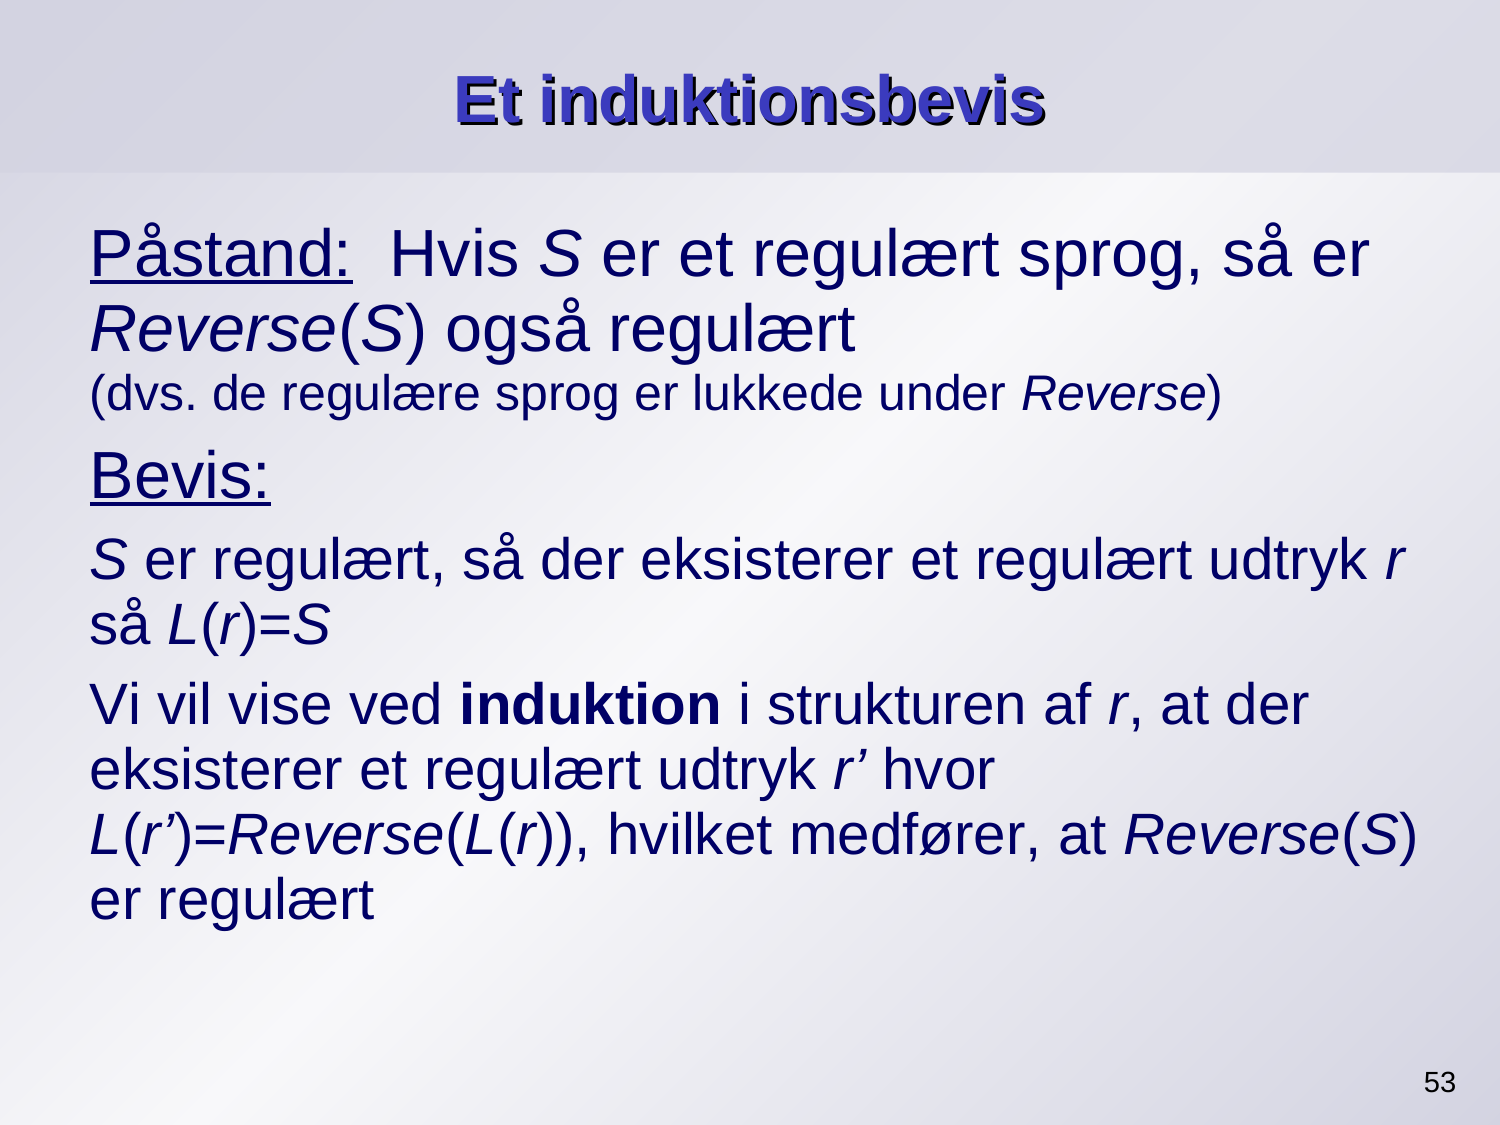

# Et induktionsbevis
Påstand: Hvis S er et regulært sprog, så er Reverse(S) også regulært
(dvs. de regulære sprog er lukkede under Reverse)
Bevis:
S er regulært, så der eksisterer et regulært udtryk r så L(r)=S
Vi vil vise ved induktion i strukturen af r, at der eksisterer et regulært udtryk r’ hvor L(r’)=Reverse(L(r)), hvilket medfører, at Reverse(S) er regulært
53